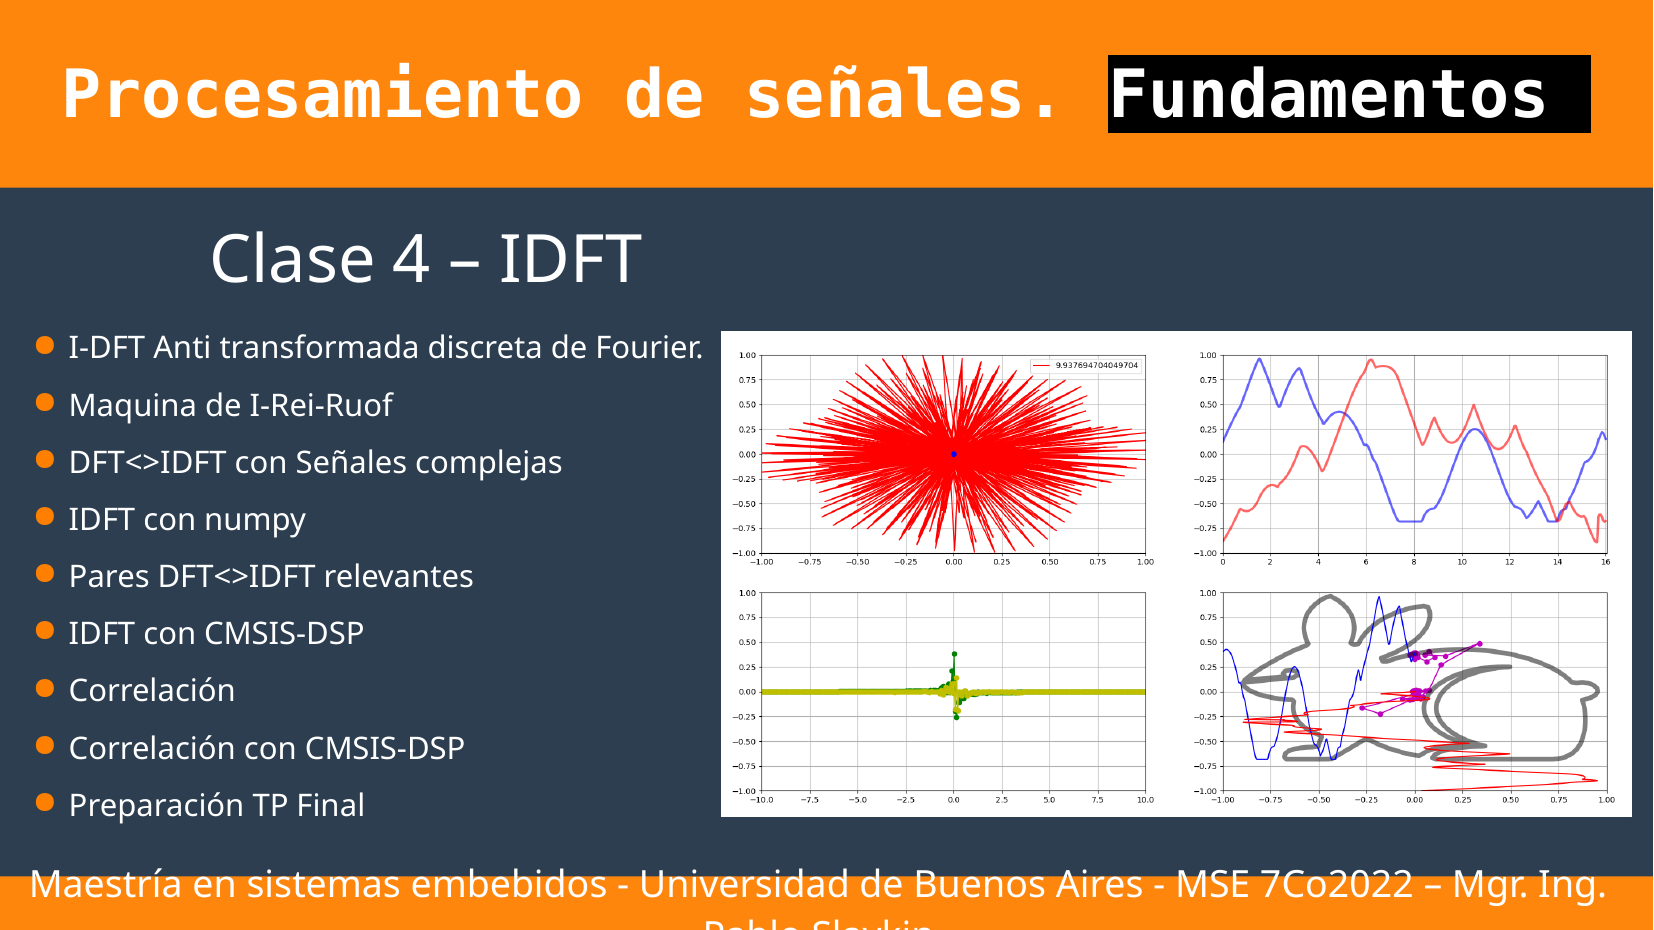

# Procesamiento de señales. Fundamentos
Clase 4 – IDFT
I-DFT Anti transformada discreta de Fourier.
Maquina de I-Rei-Ruof
DFT<>IDFT con Señales complejas
IDFT con numpy
Pares DFT<>IDFT relevantes
IDFT con CMSIS-DSP
Correlación
Correlación con CMSIS-DSP
Preparación TP Final